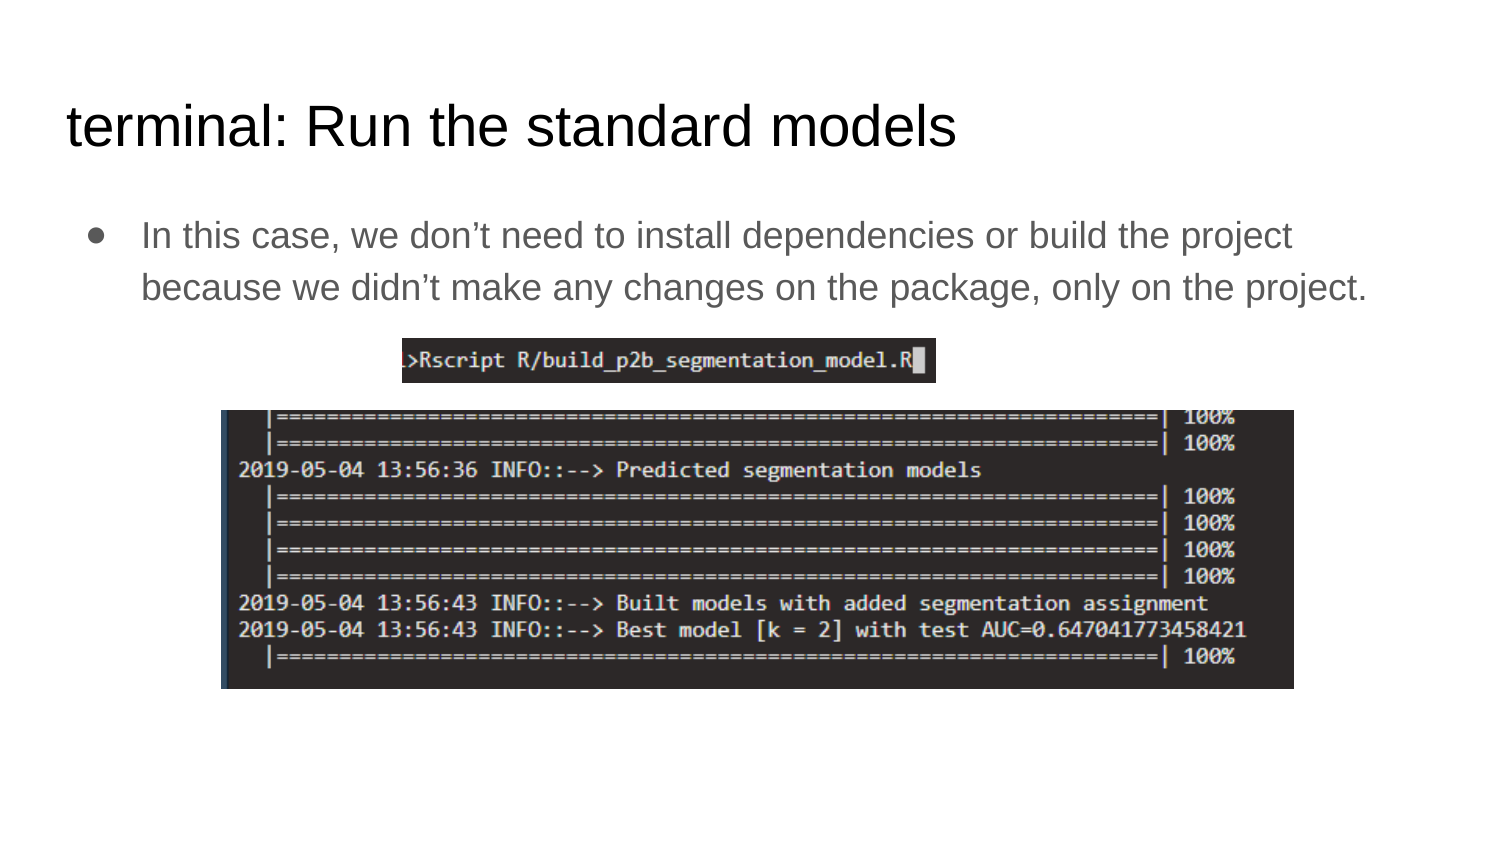

# terminal: Run the standard models
In this case, we don’t need to install dependencies or build the project because we didn’t make any changes on the package, only on the project.